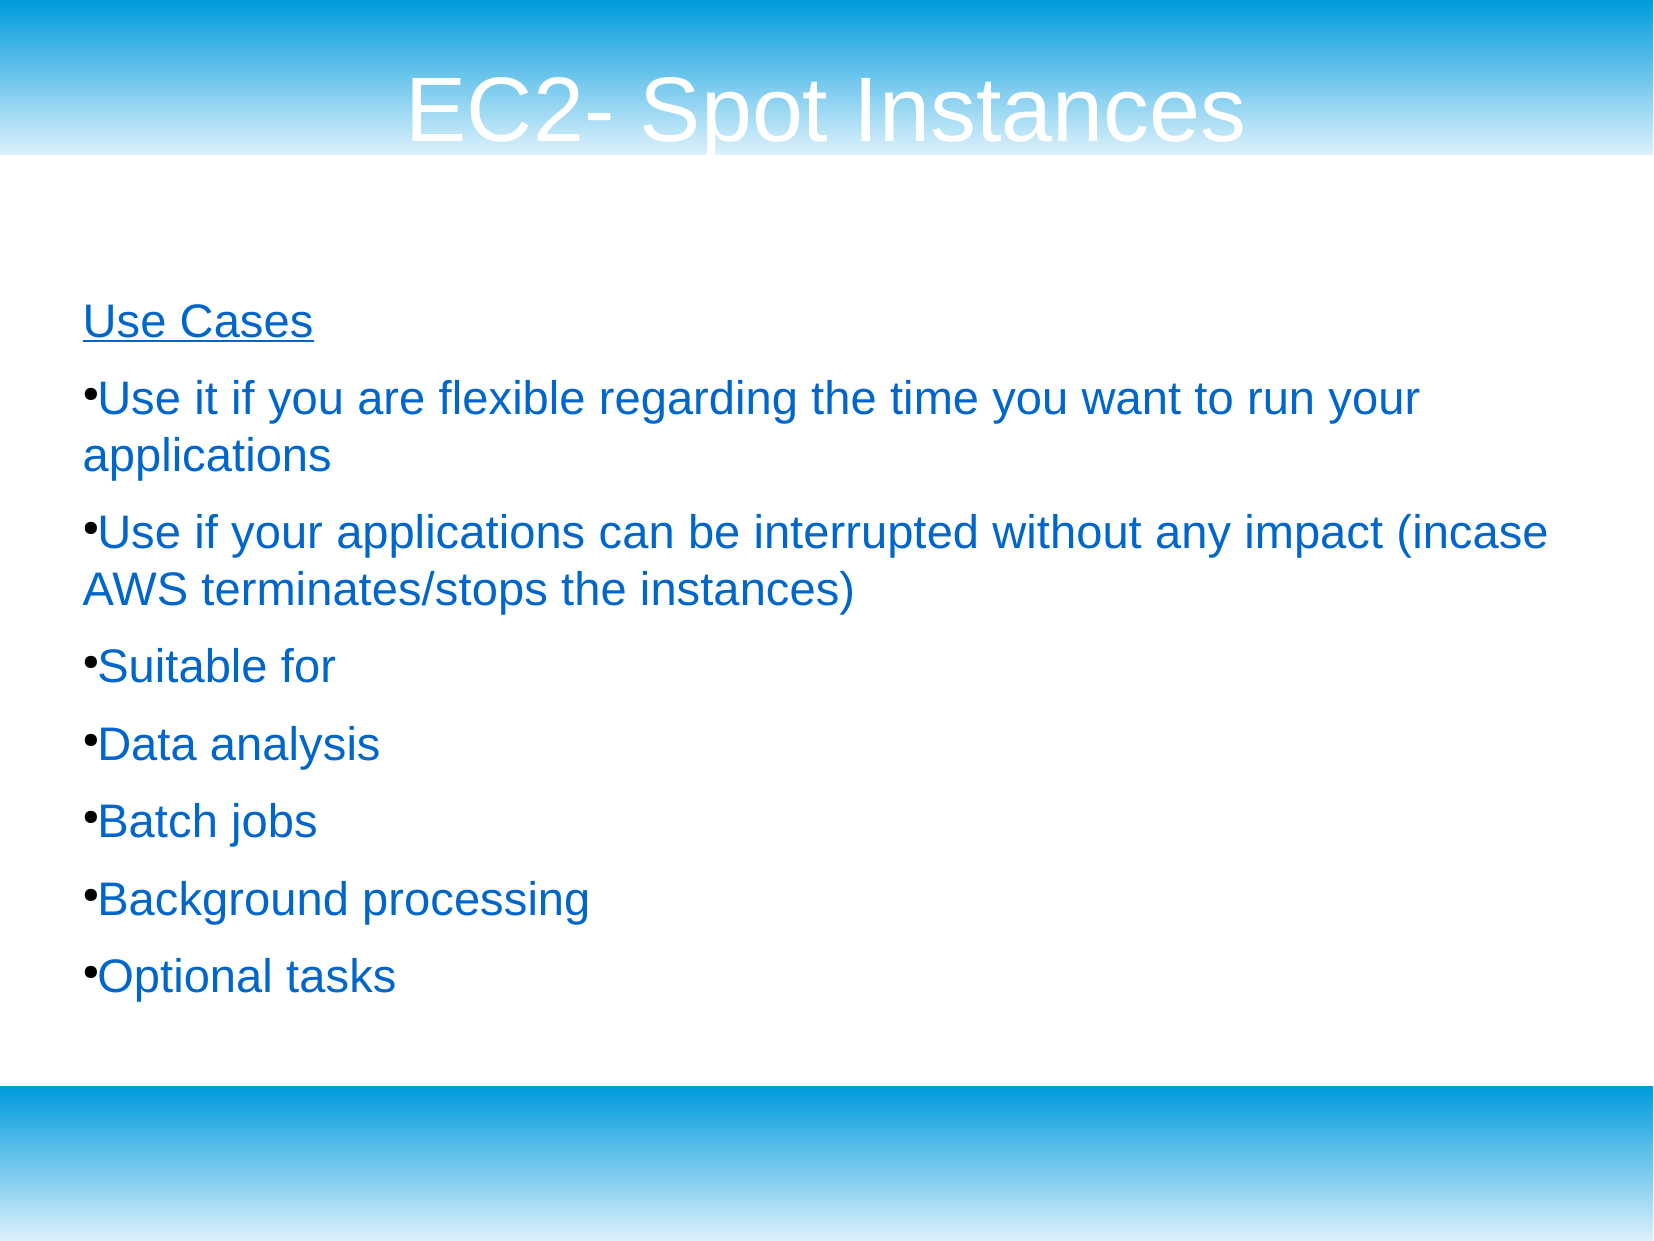

# EC2- Spot Instances
Use Cases
Use it if you are flexible regarding the time you want to run your applications
Use if your applications can be interrupted without any impact (incase AWS terminates/stops the instances)
Suitable for
Data analysis
Batch jobs
Background processing
Optional tasks